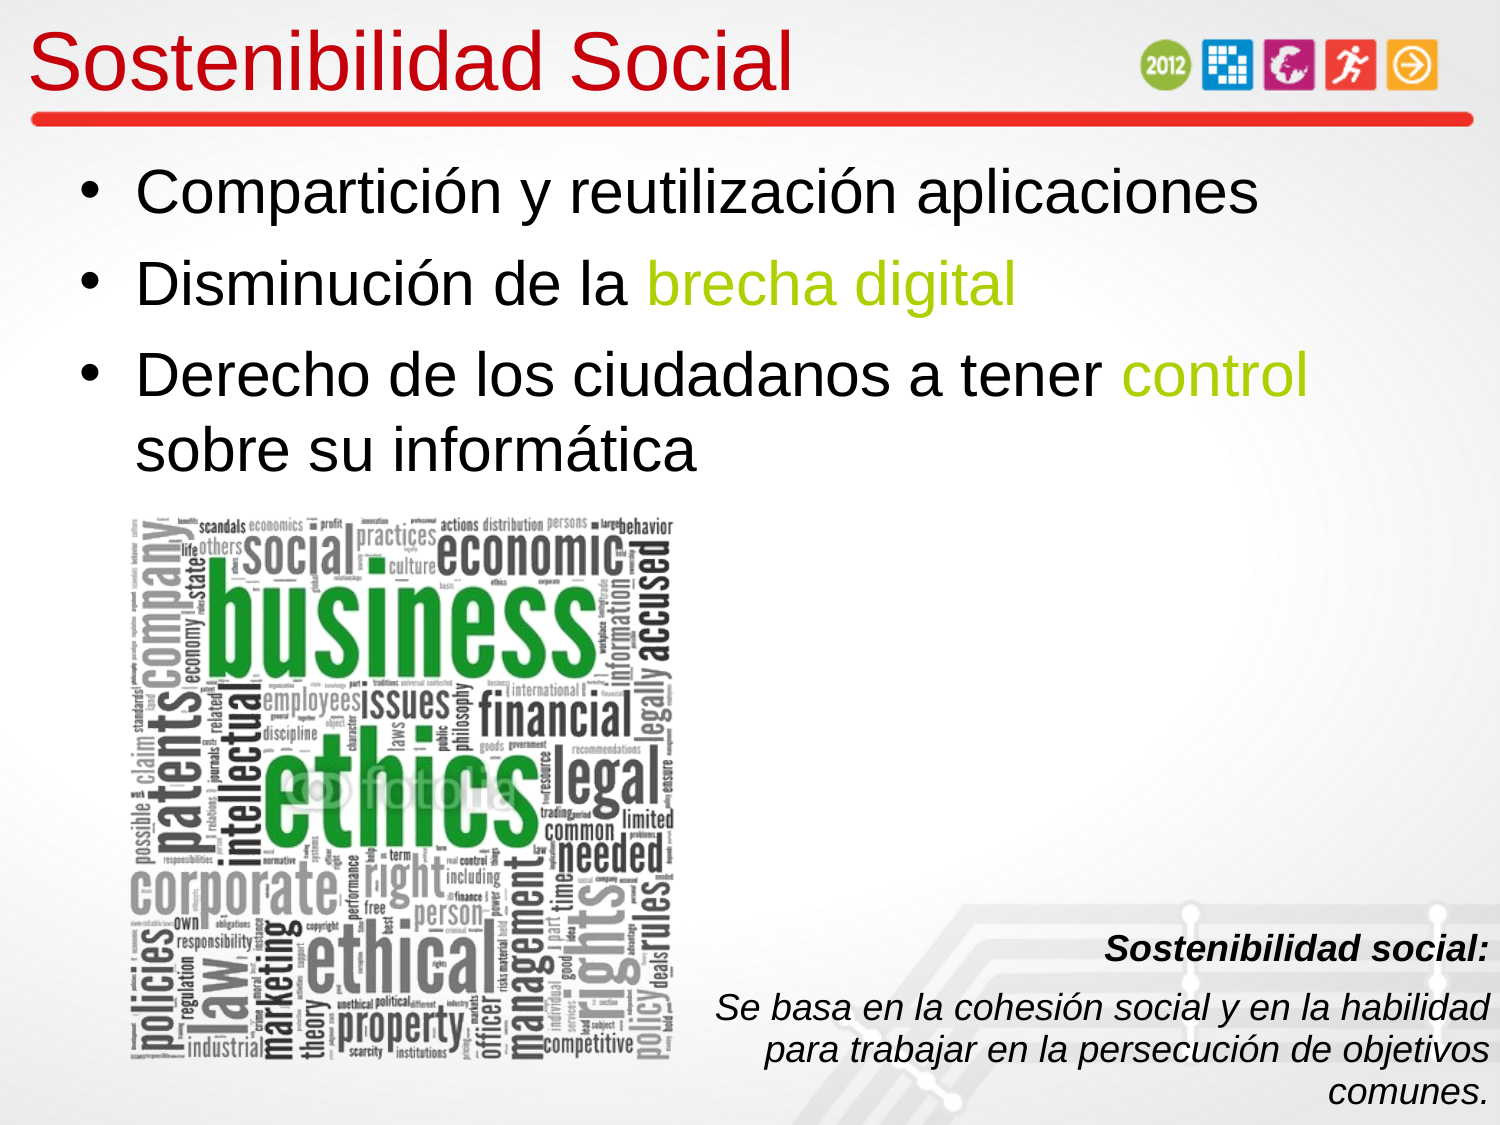

# Sostenibilidad Social
Compartición y reutilización aplicaciones
Disminución de la brecha digital
Derecho de los ciudadanos a tener control sobre su informática
Sostenibilidad social:
Se basa en la cohesión social y en la habilidad para trabajar en la persecución de objetivos comunes.